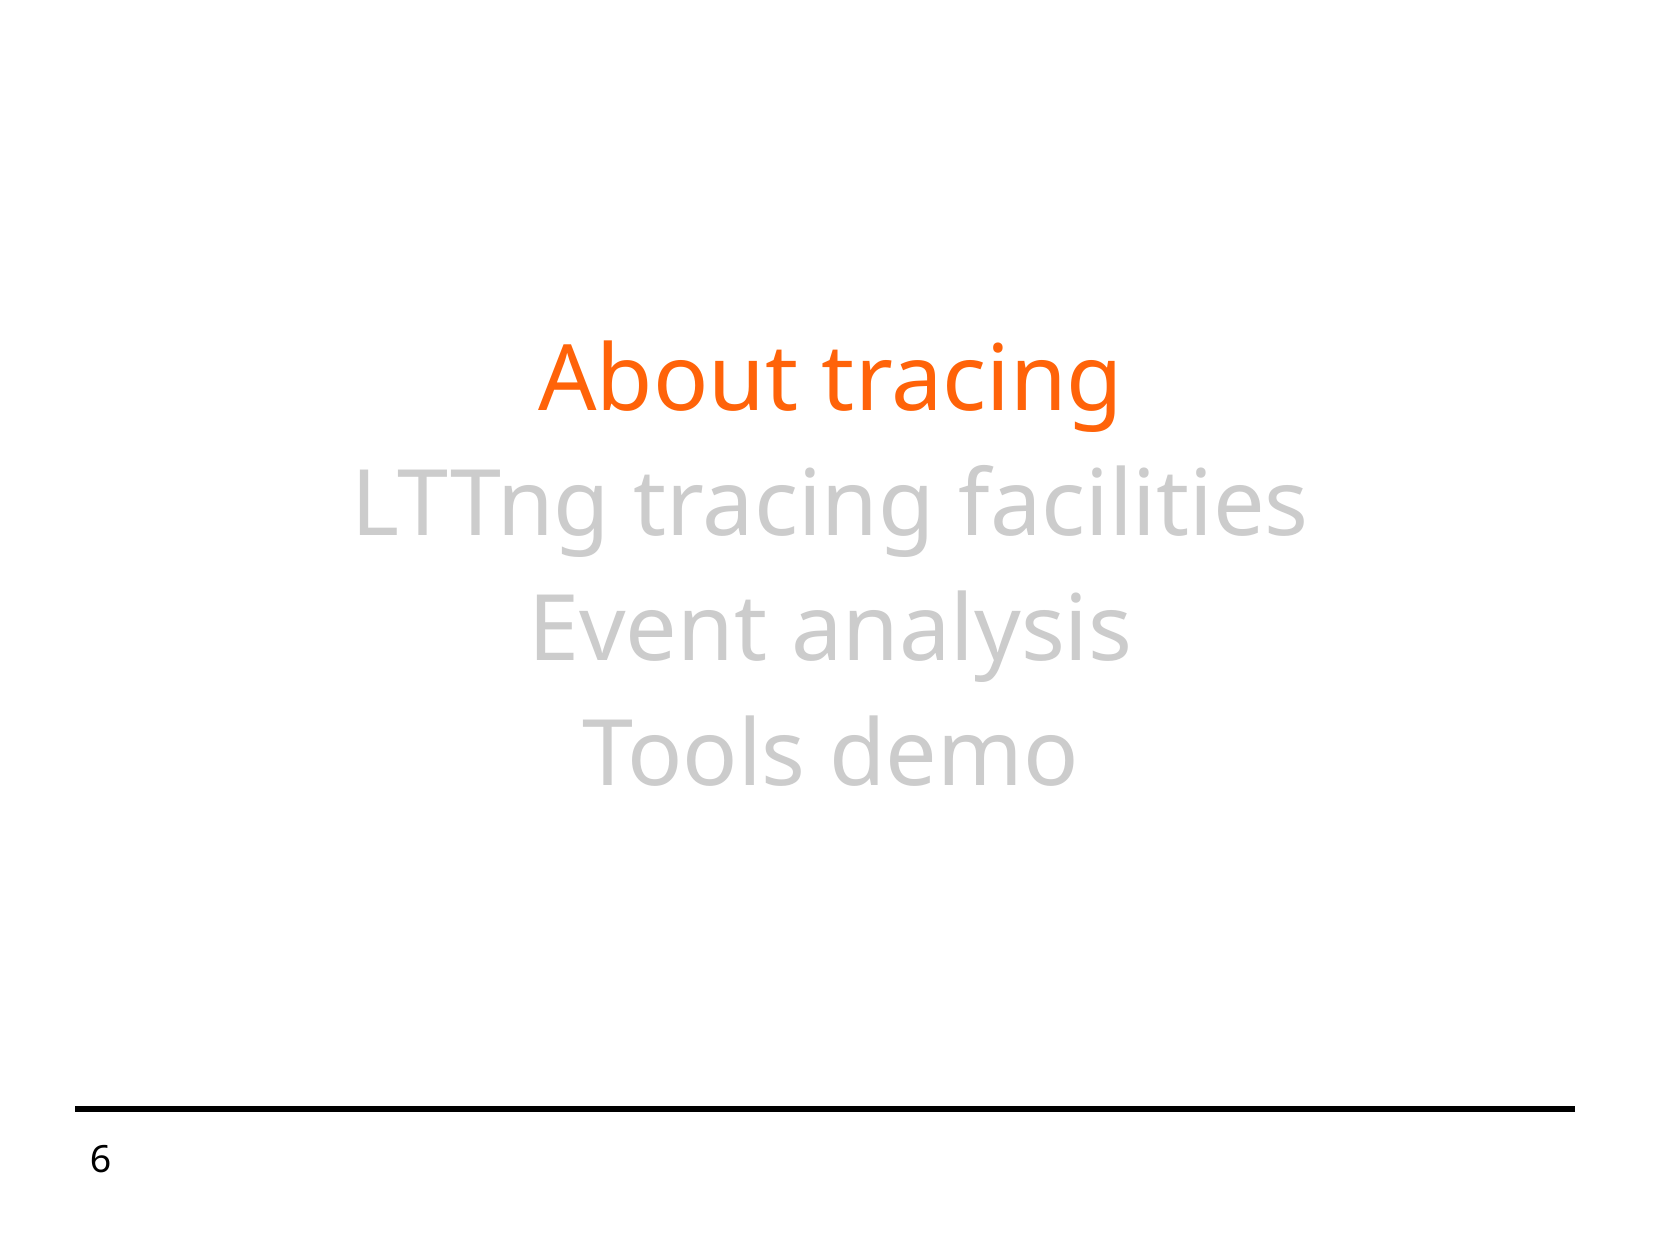

# About tracing LTTng tracing facilities Event analysis Tools demo